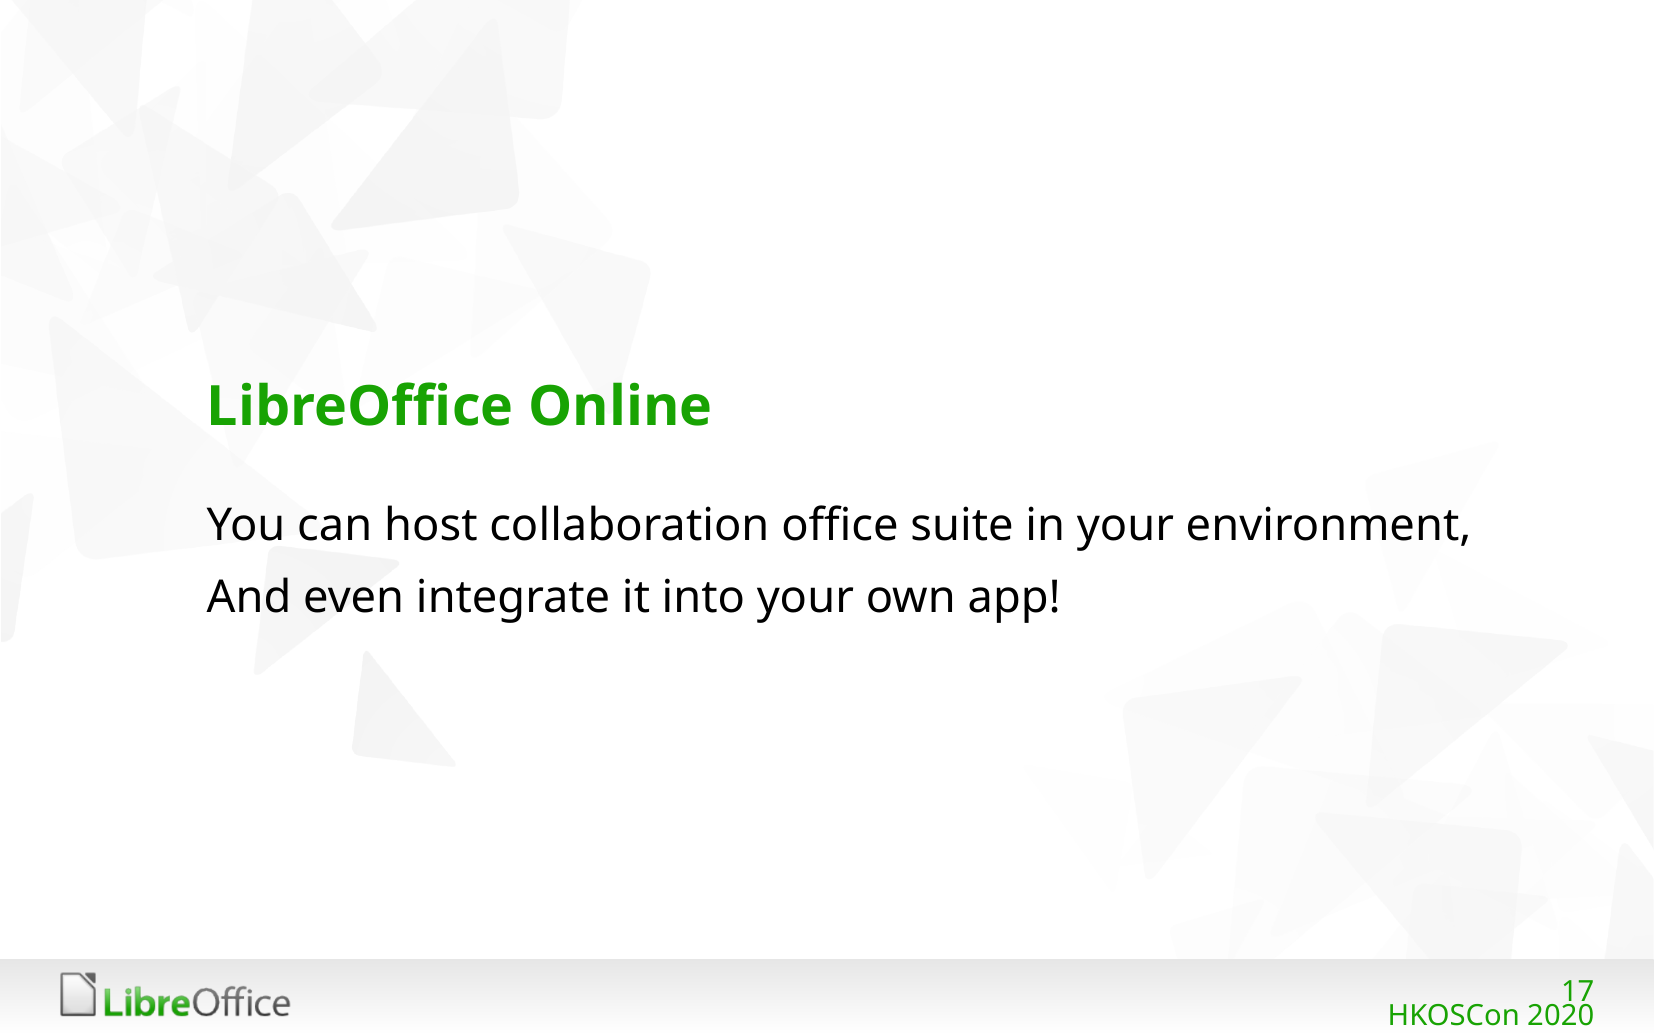

# LibreOffice Online
You can host collaboration office suite in your environment,
And even integrate it into your own app!
17
HKOSCon 2020